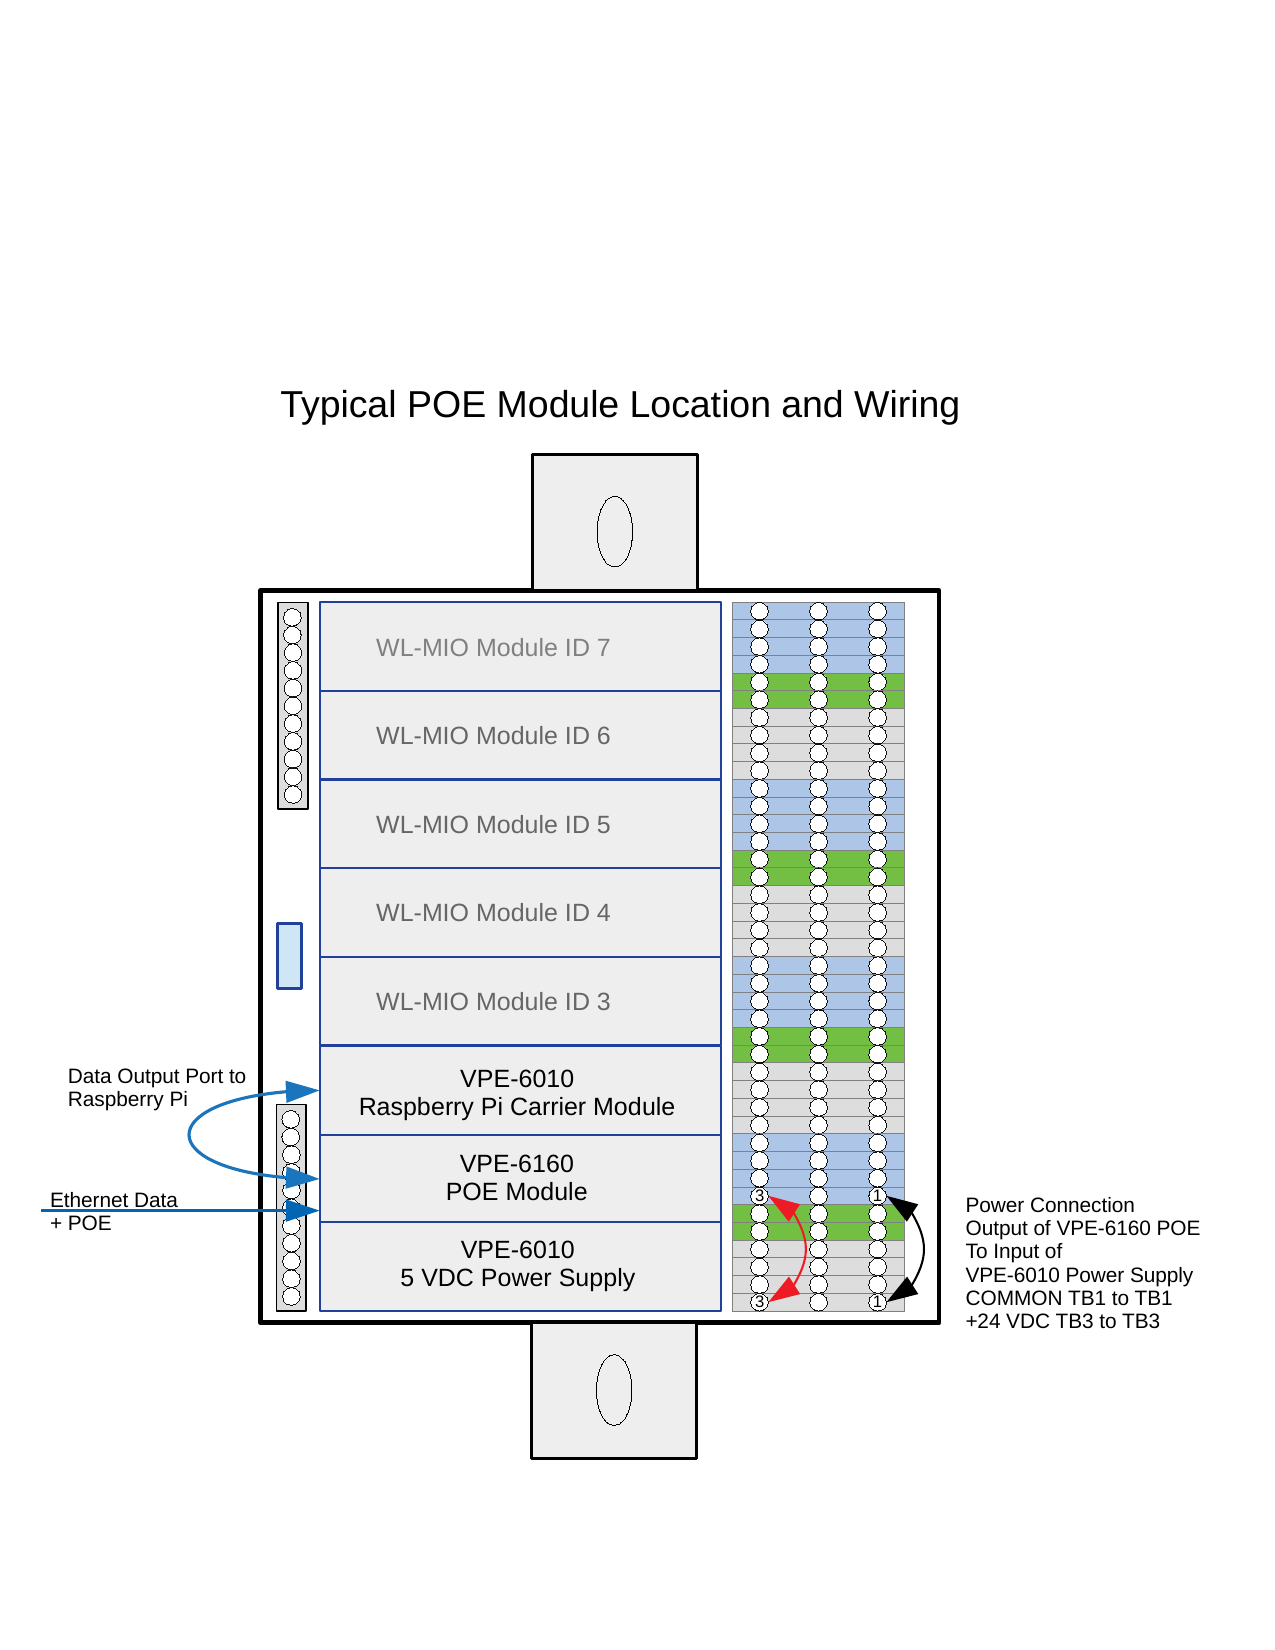

Typical POE Module Location and Wiring
WL-MIO Module ID 7
WL-MIO Module ID 6
WL-MIO Module ID 5
WL-MIO Module ID 4
WL-MIO Module ID 3
VPE-6010
Raspberry Pi Carrier Module
Data Output Port to
Raspberry Pi
VPE-6160
POE Module
Ethernet Data
+ POE
Power Connection
Output of VPE-6160 POE
To Input of
VPE-6010 Power Supply
COMMON TB1 to TB1
+24 VDC TB3 to TB3
3
1
VPE-6010
5 VDC Power Supply
3
1